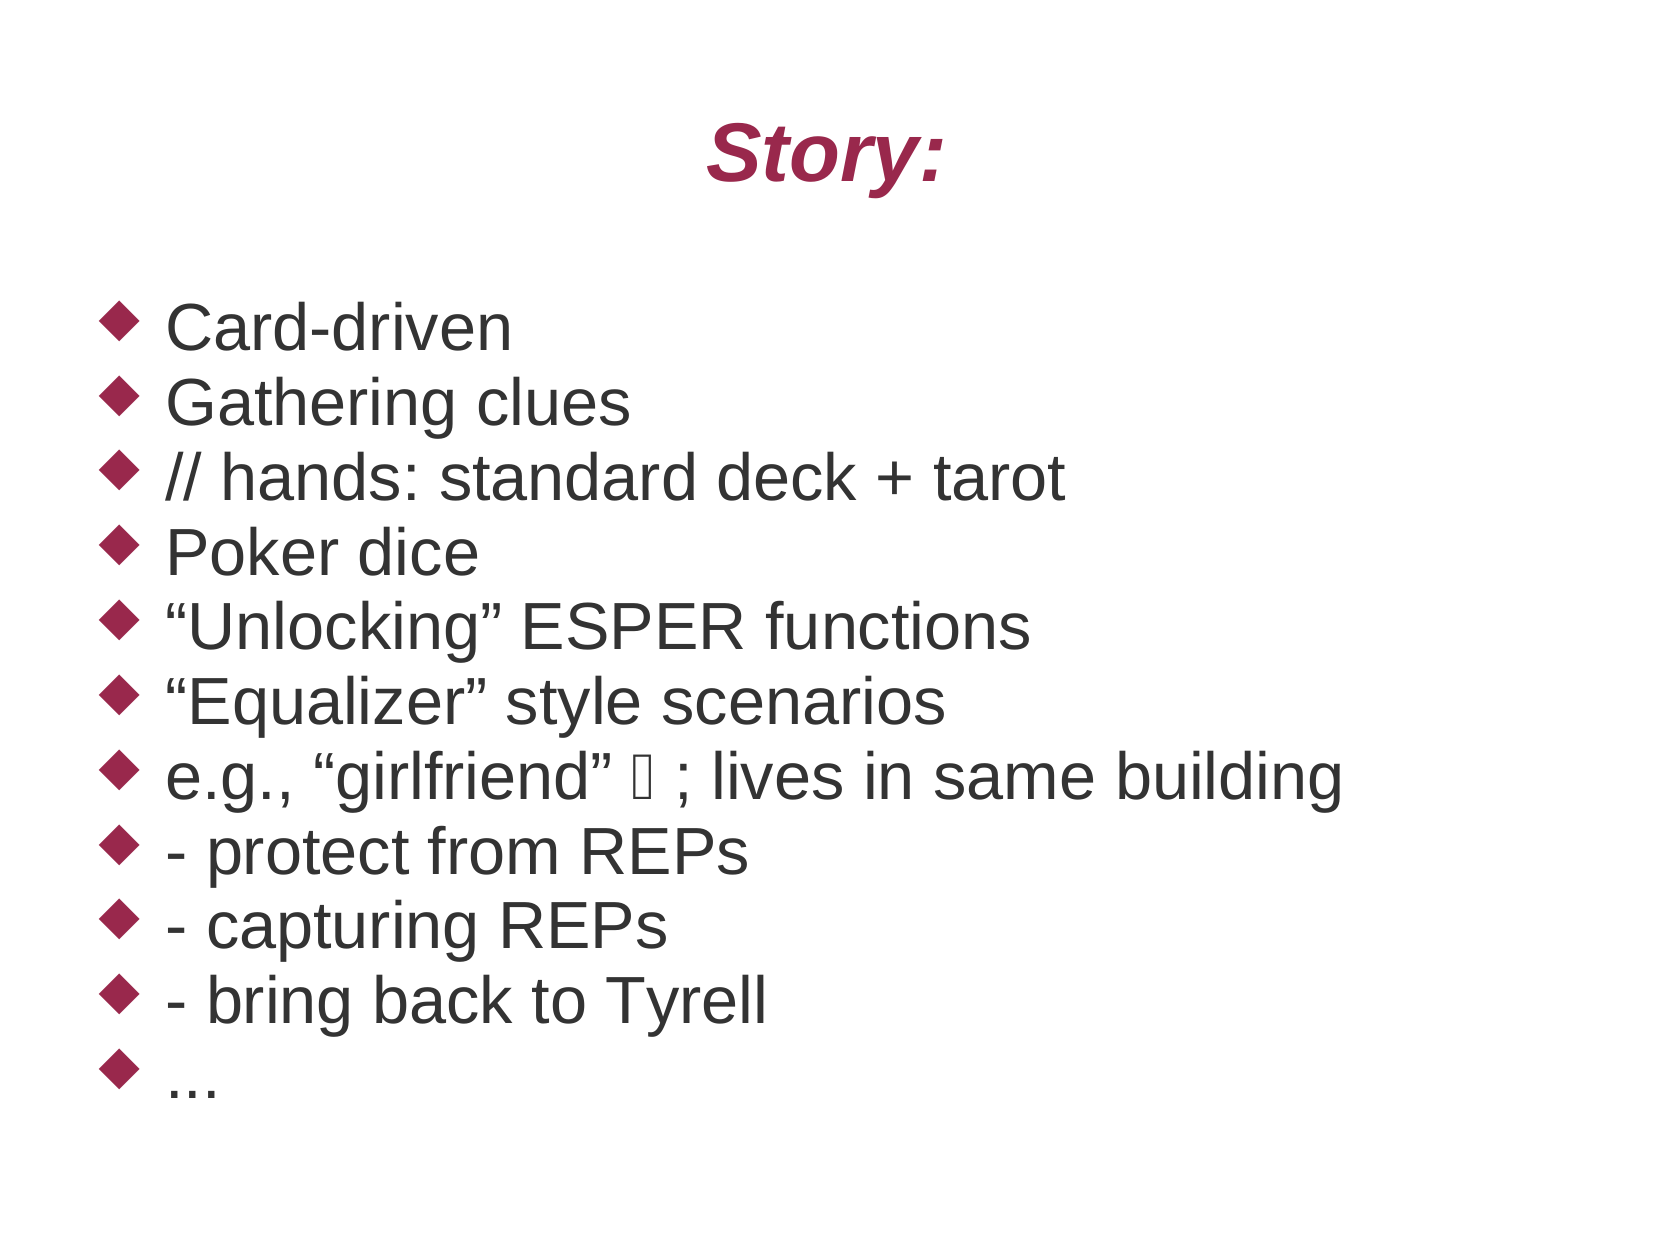

# Story:
Card-driven
Gathering clues
// hands: standard deck + tarot
Poker dice
“Unlocking” ESPER functions
“Equalizer” style scenarios
e.g., “girlfriend”  ; lives in same building
- protect from REPs
- capturing REPs
- bring back to Tyrell
...